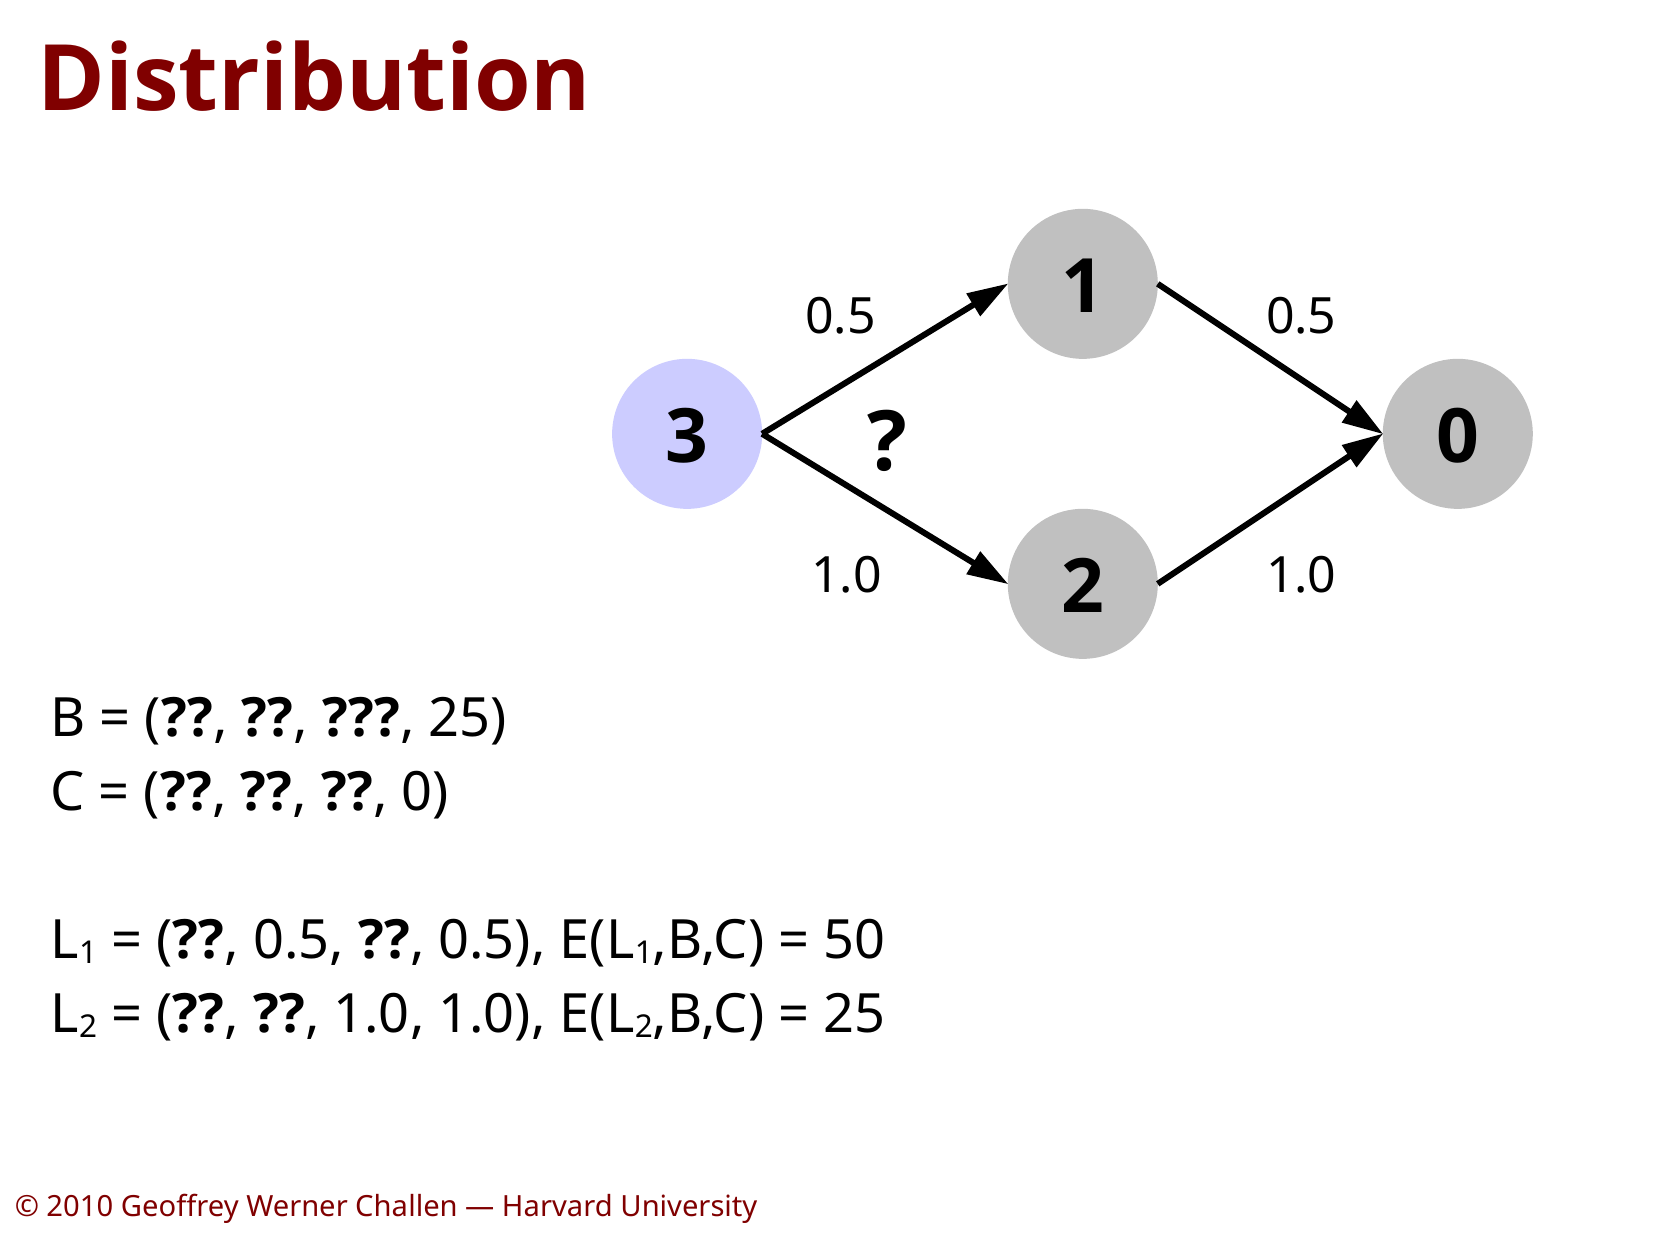

# Distribution
1
0.5
0.5
1.0
1.0
3
0
?
2
B = (??, ??, ???, 25)
C = (??, ??, ??, 0)
L1 = (??, 0.5, ??, 0.5), E(L1,B,C) = 50
L2 = (??, ??, 1.0, 1.0), E(L2,B,C) = 25